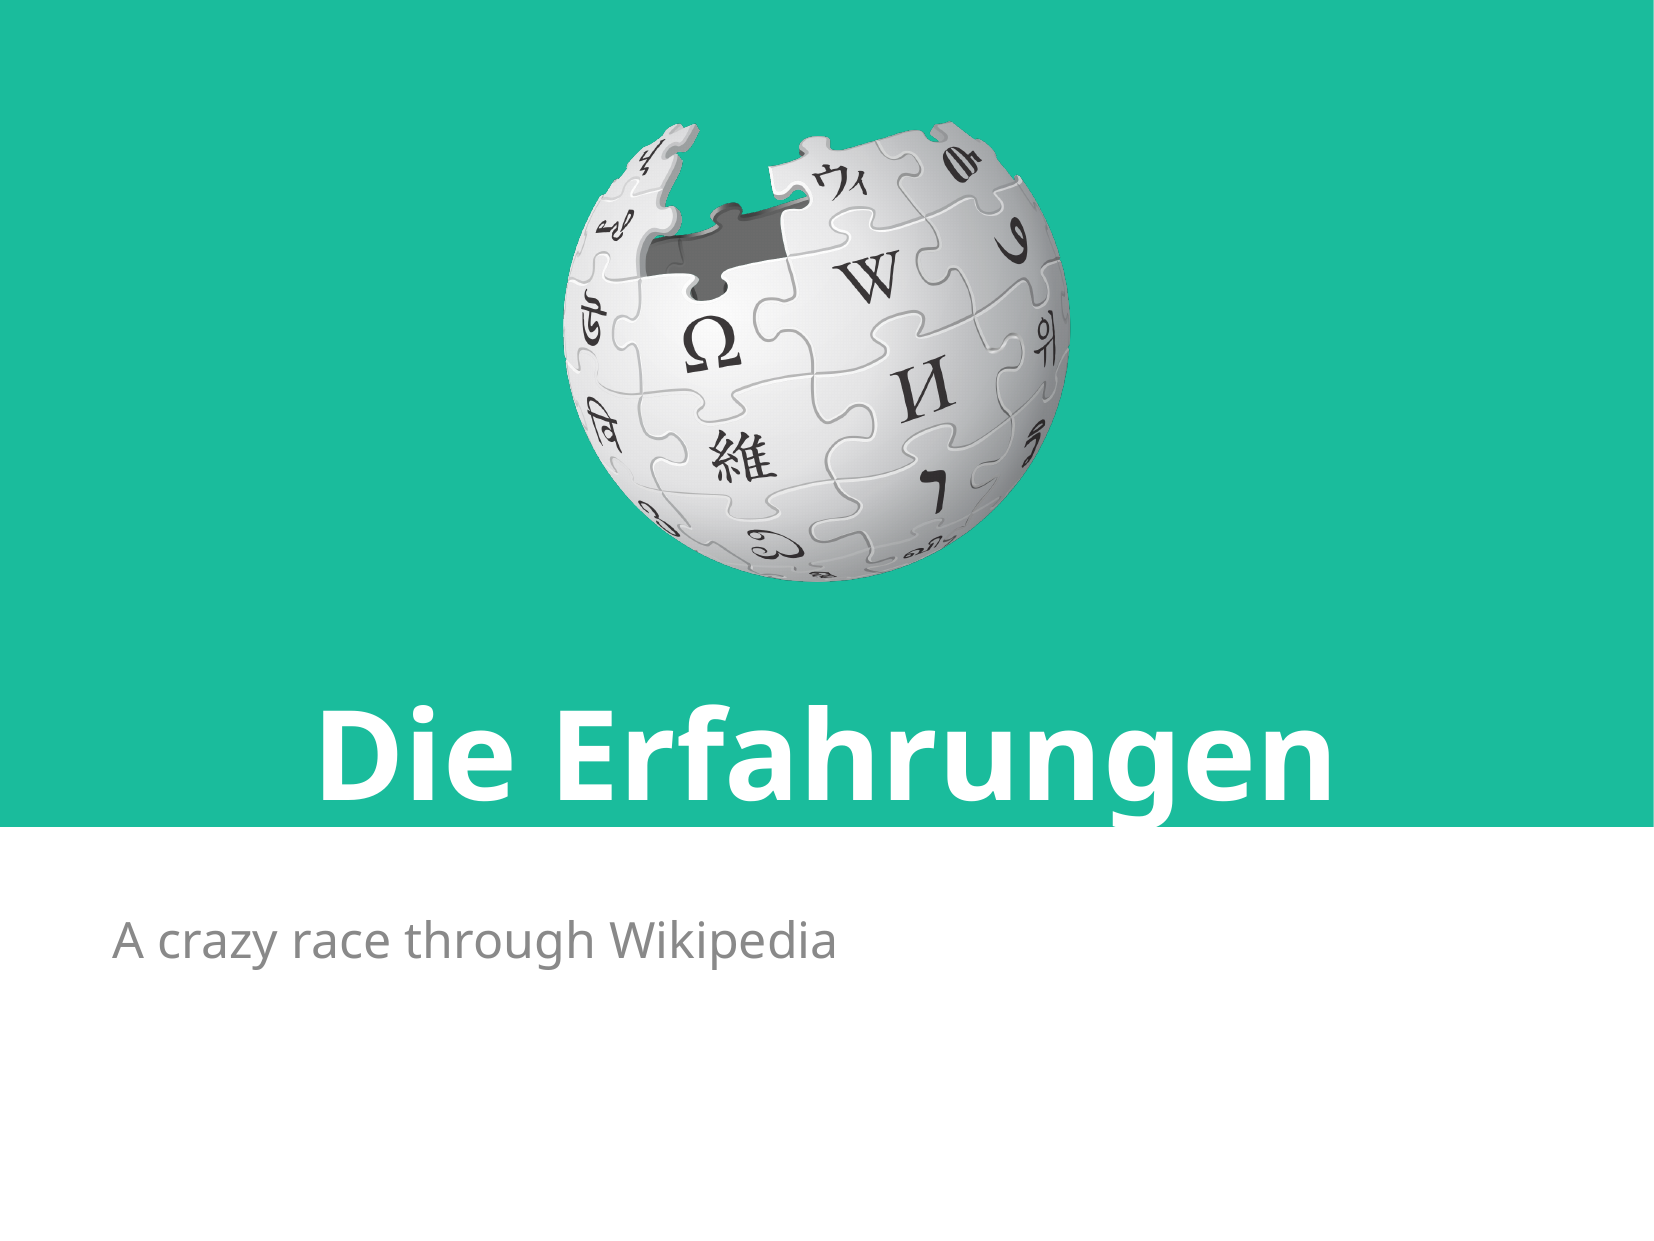

# Die Erfahrungen
A crazy race through Wikipedia